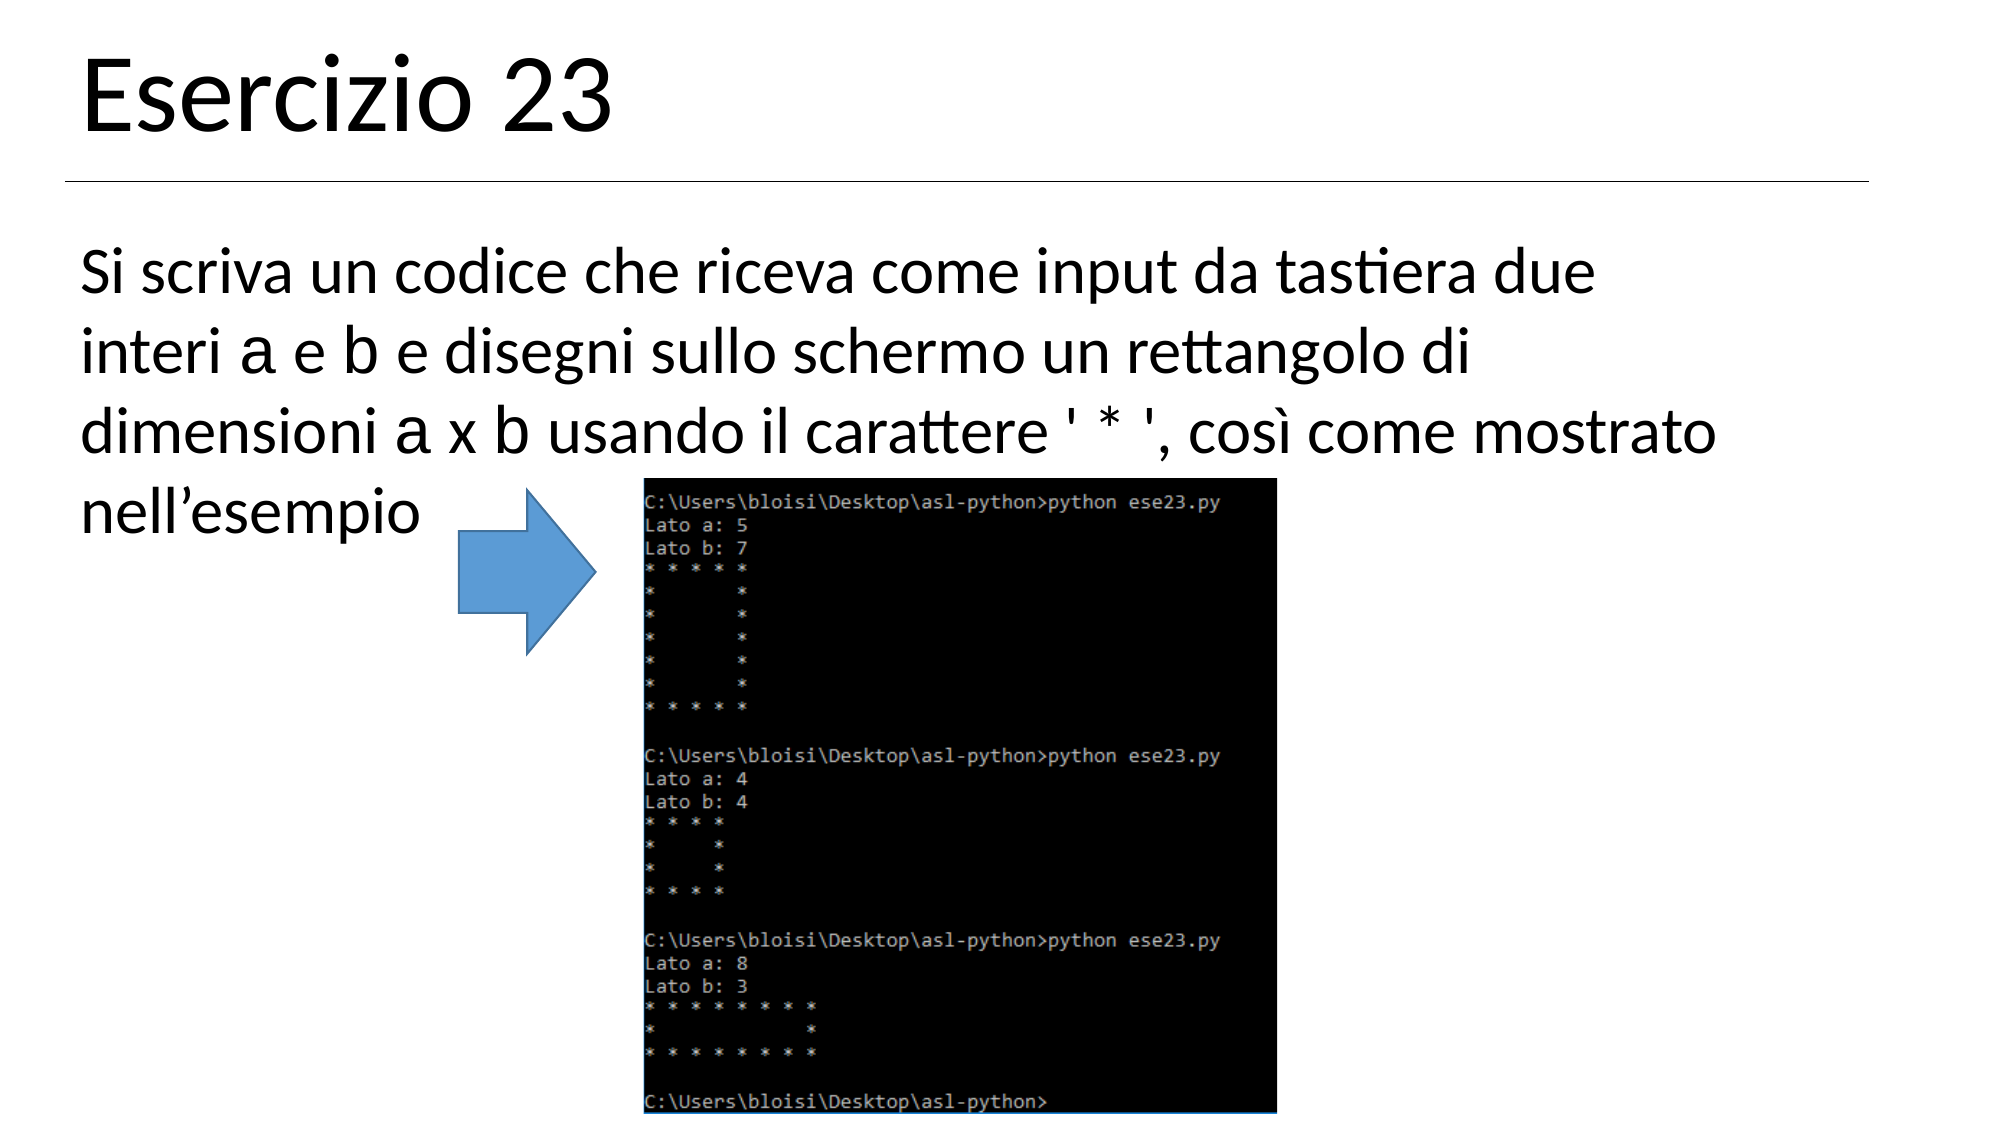

Esercizio 23
Si scriva un codice che riceva come input da tastiera due interi a e b e disegni sullo schermo un rettangolo di dimensioni a x b usando il carattere ' * ', così come mostrato nell’esempio